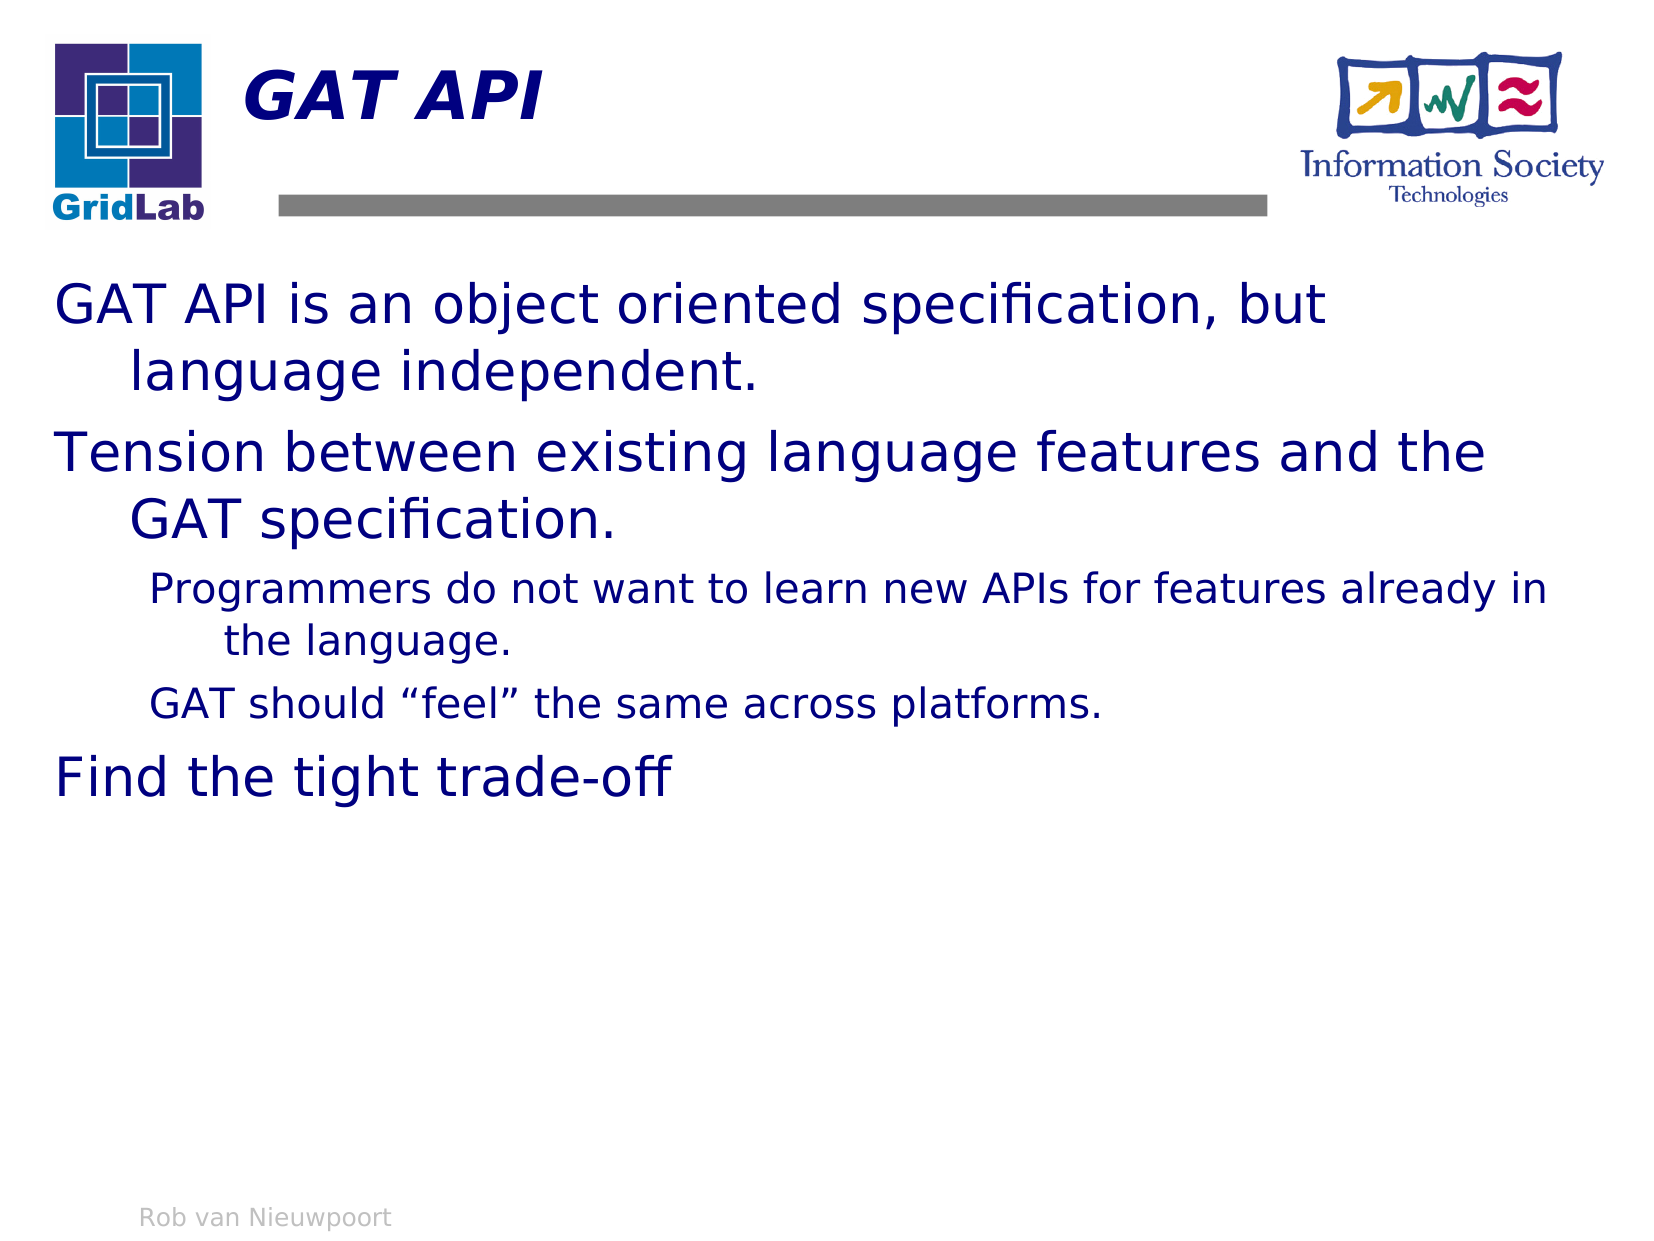

# GAT API
GAT API is an object oriented specification, but language independent.
Tension between existing language features and the GAT specification.
Programmers do not want to learn new APIs for features already in the language.
GAT should “feel” the same across platforms.
Find the tight trade-off